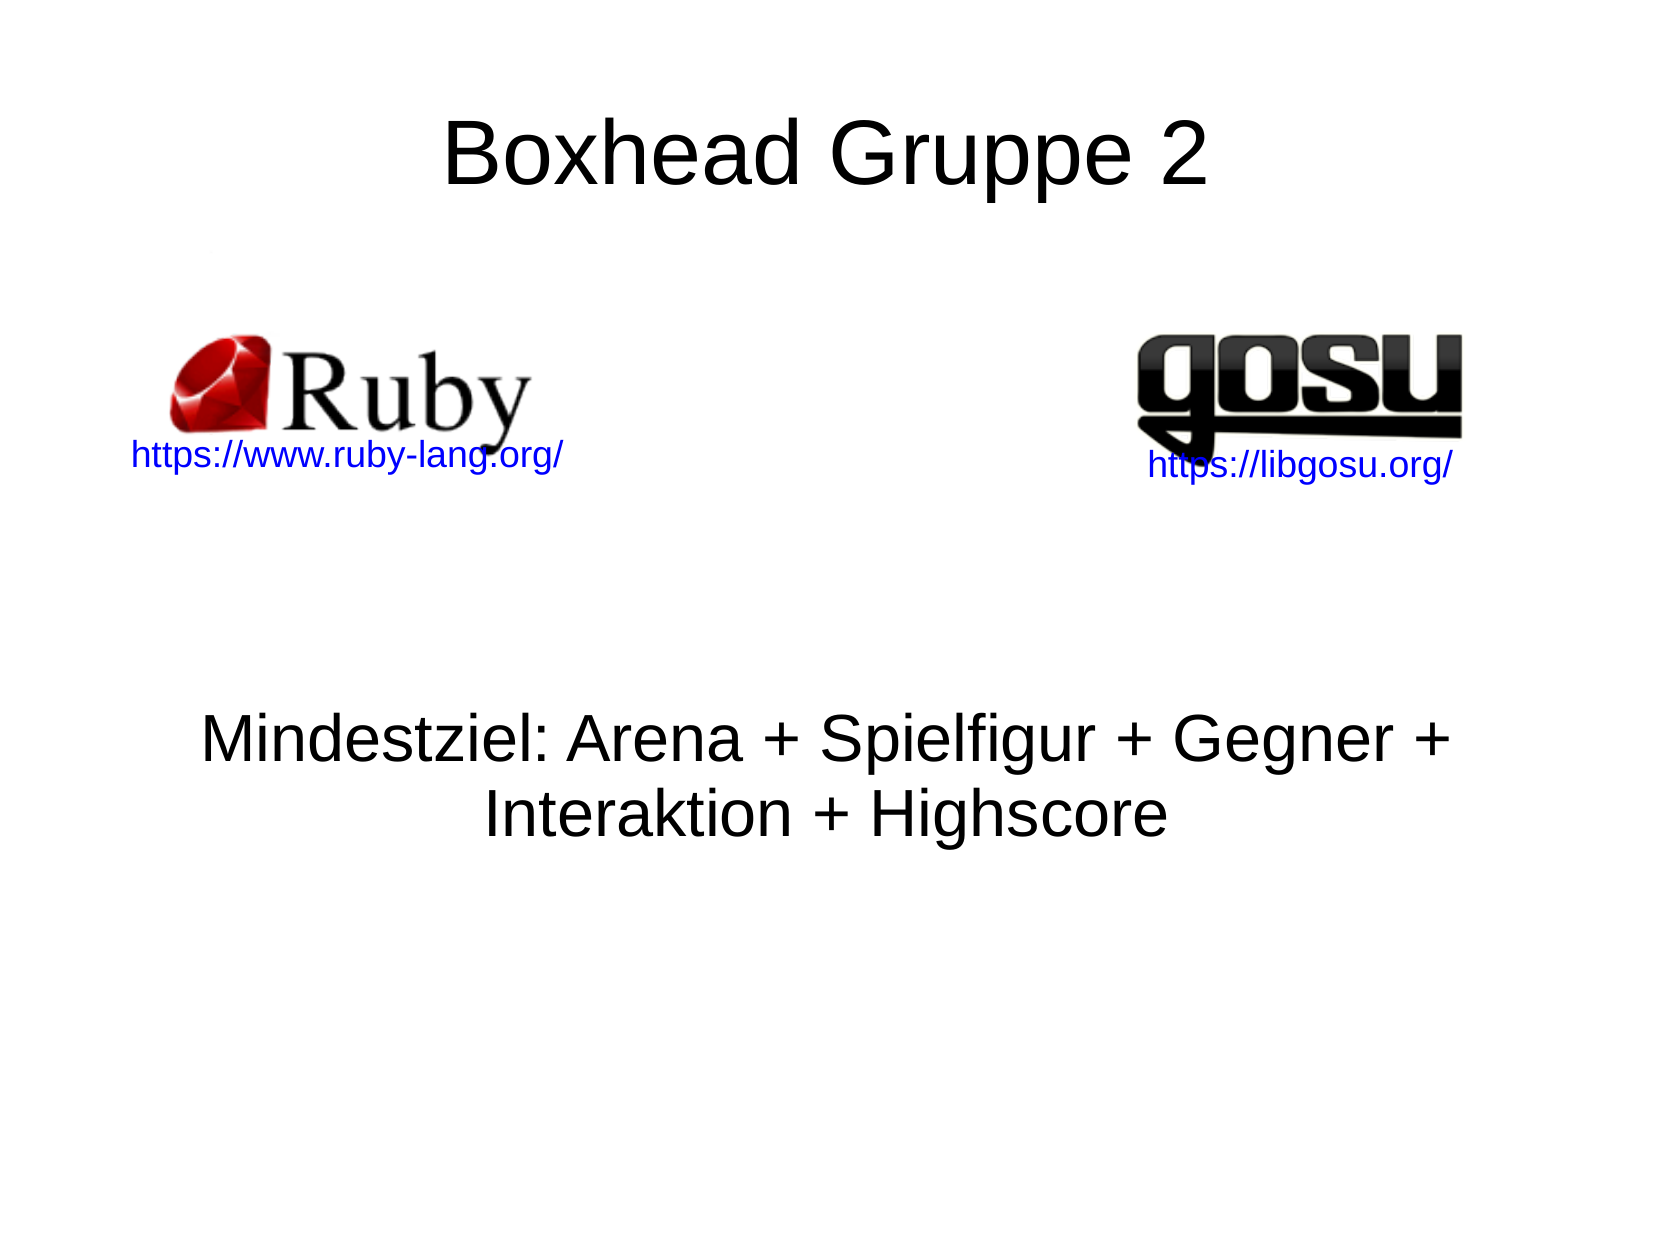

# Boxhead Gruppe 2
https://www.ruby-lang.org/
https://libgosu.org/
Mindestziel: Arena + Spielfigur + Gegner + Interaktion + Highscore